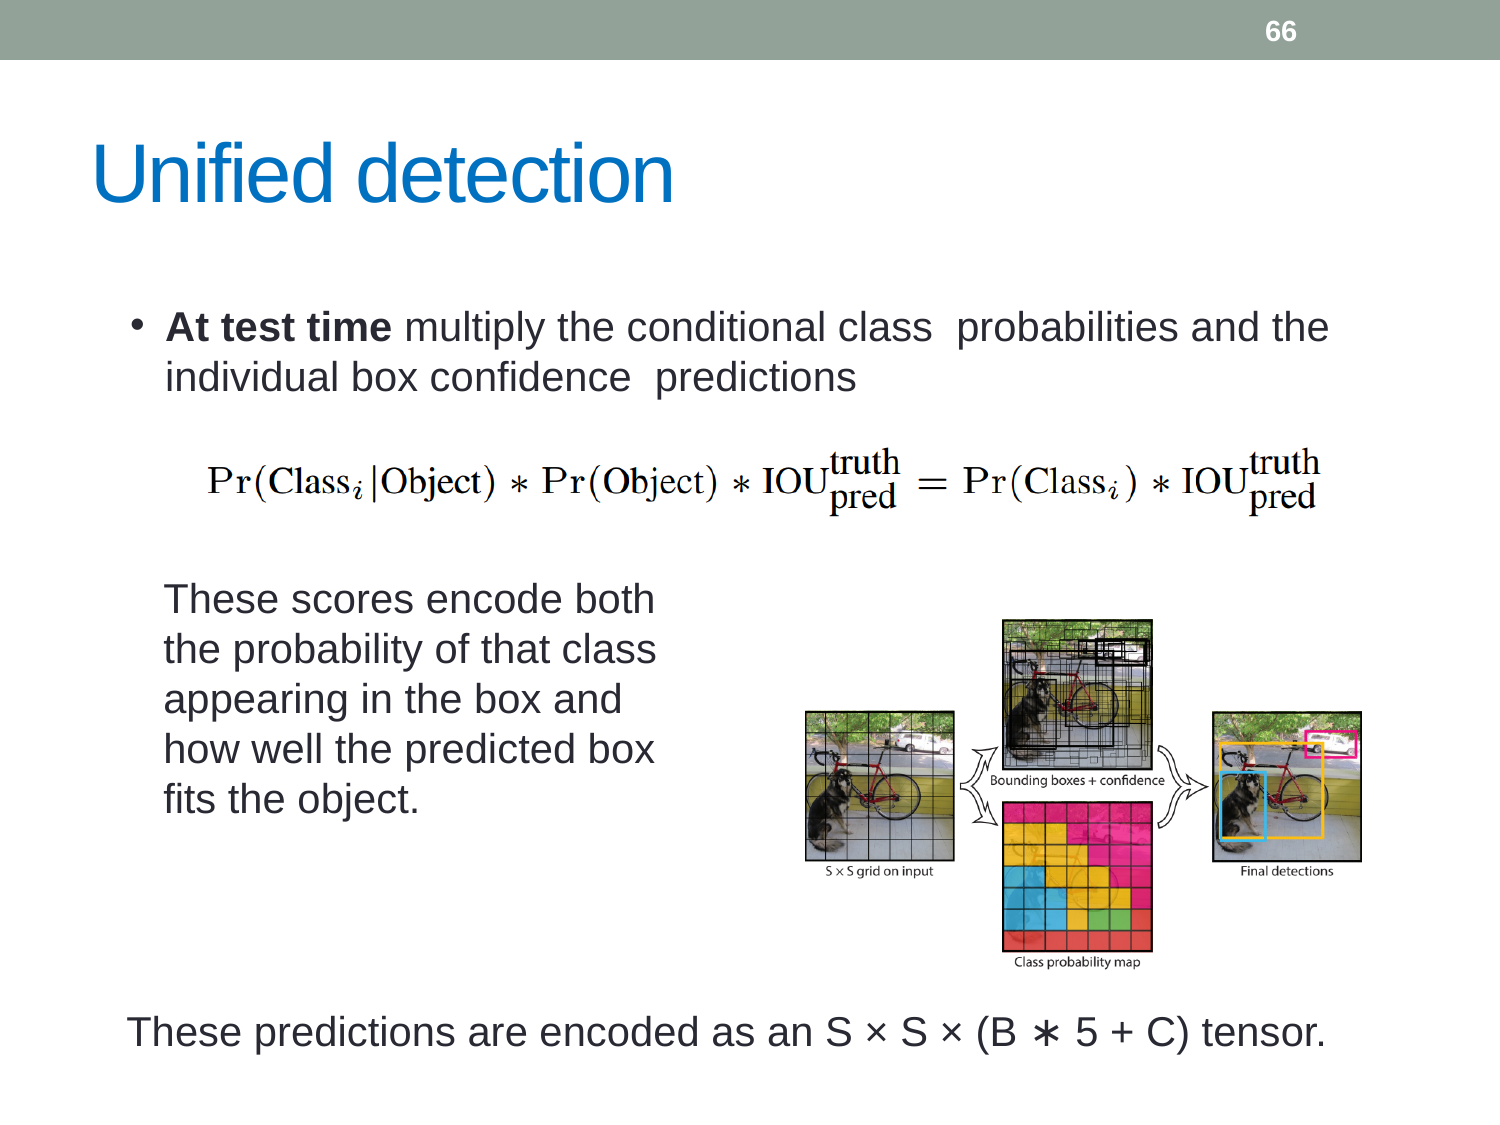

# Unified detection
At test time multiply the conditional class probabilities and the individual box confidence predictions
These scores encode both the probability of that class appearing in the box and how well the predicted box fits the object.
These predictions are encoded as an S × S × (B ∗ 5 + C) tensor.